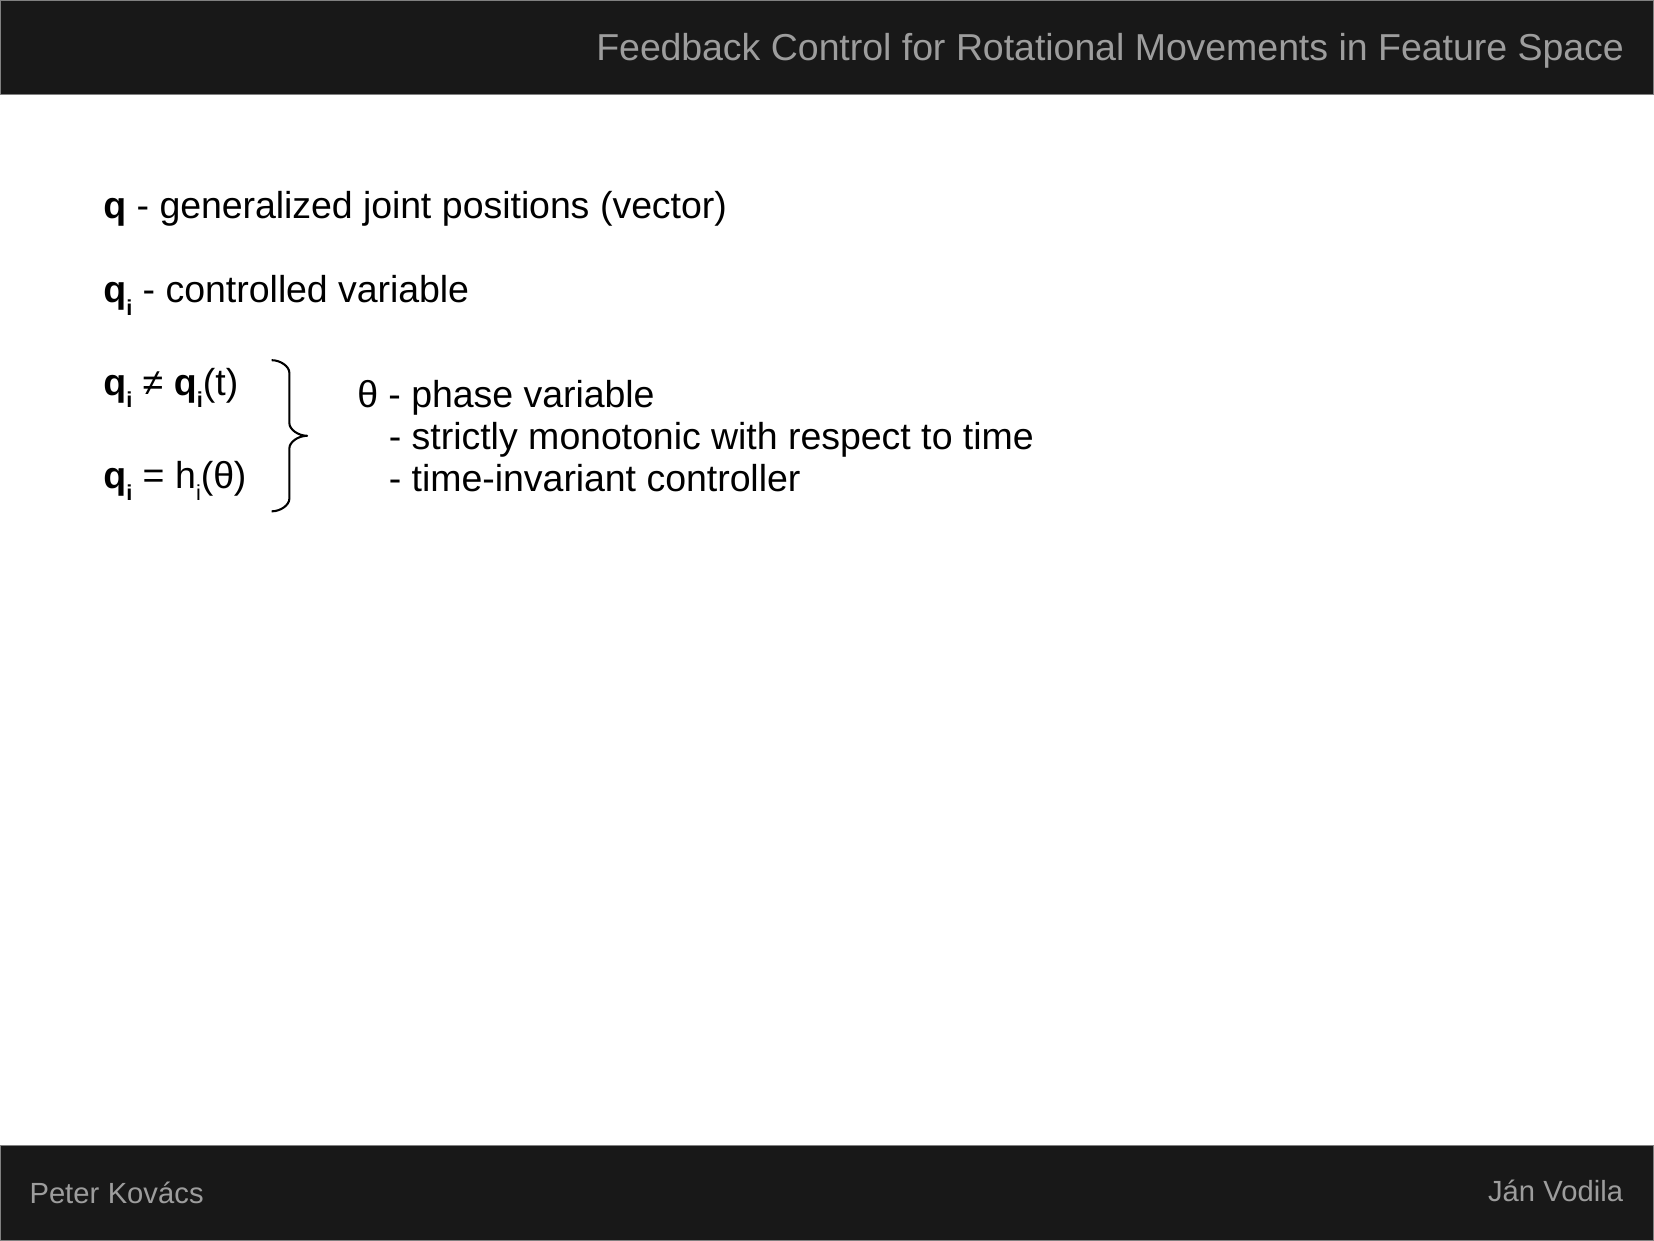

# Feedback Control for Rotational Movements in Feature Space
q - generalized joint positions (vector)
qi - controlled variable
qi ≠ qi(t)
qi = hi(θ)
θ - phase variable
 - strictly monotonic with respect to time
 - time-invariant controller
Ján Vodila
Peter Kovács